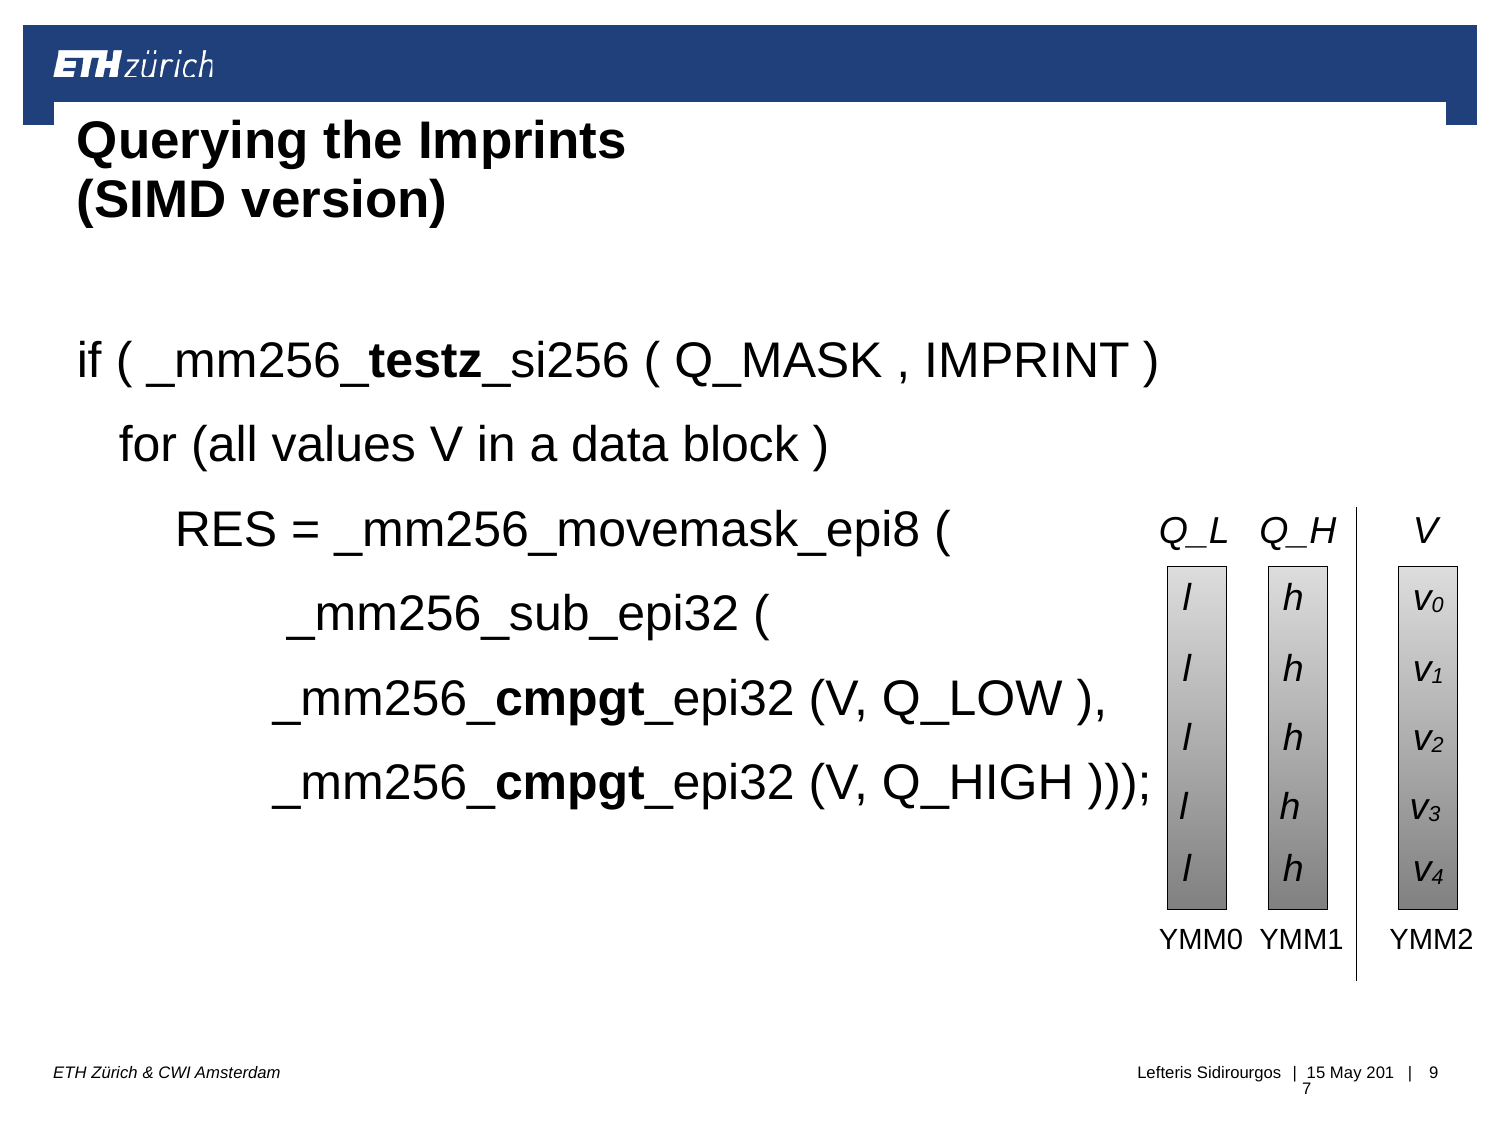

# Querying the Imprints (SIMD version)
if ( _mm256_testz_si256 ( Q_MASK , IMPRINT )
 for (all values V in a data block )
 RES = _mm256_movemask_epi8 (
 _mm256_sub_epi32 (
 _mm256_cmpgt_epi32 (V, Q_LOW ),
 _mm256_cmpgt_epi32 (V, Q_HIGH )));
Q_L
Q_H
V
l
h
v0
l
h
v1
l
h
v2
l
h
v3
l
h
v4
YMM1
YMM2
YMM0
Lefteris Sidirourgos
 15 May 2017
9